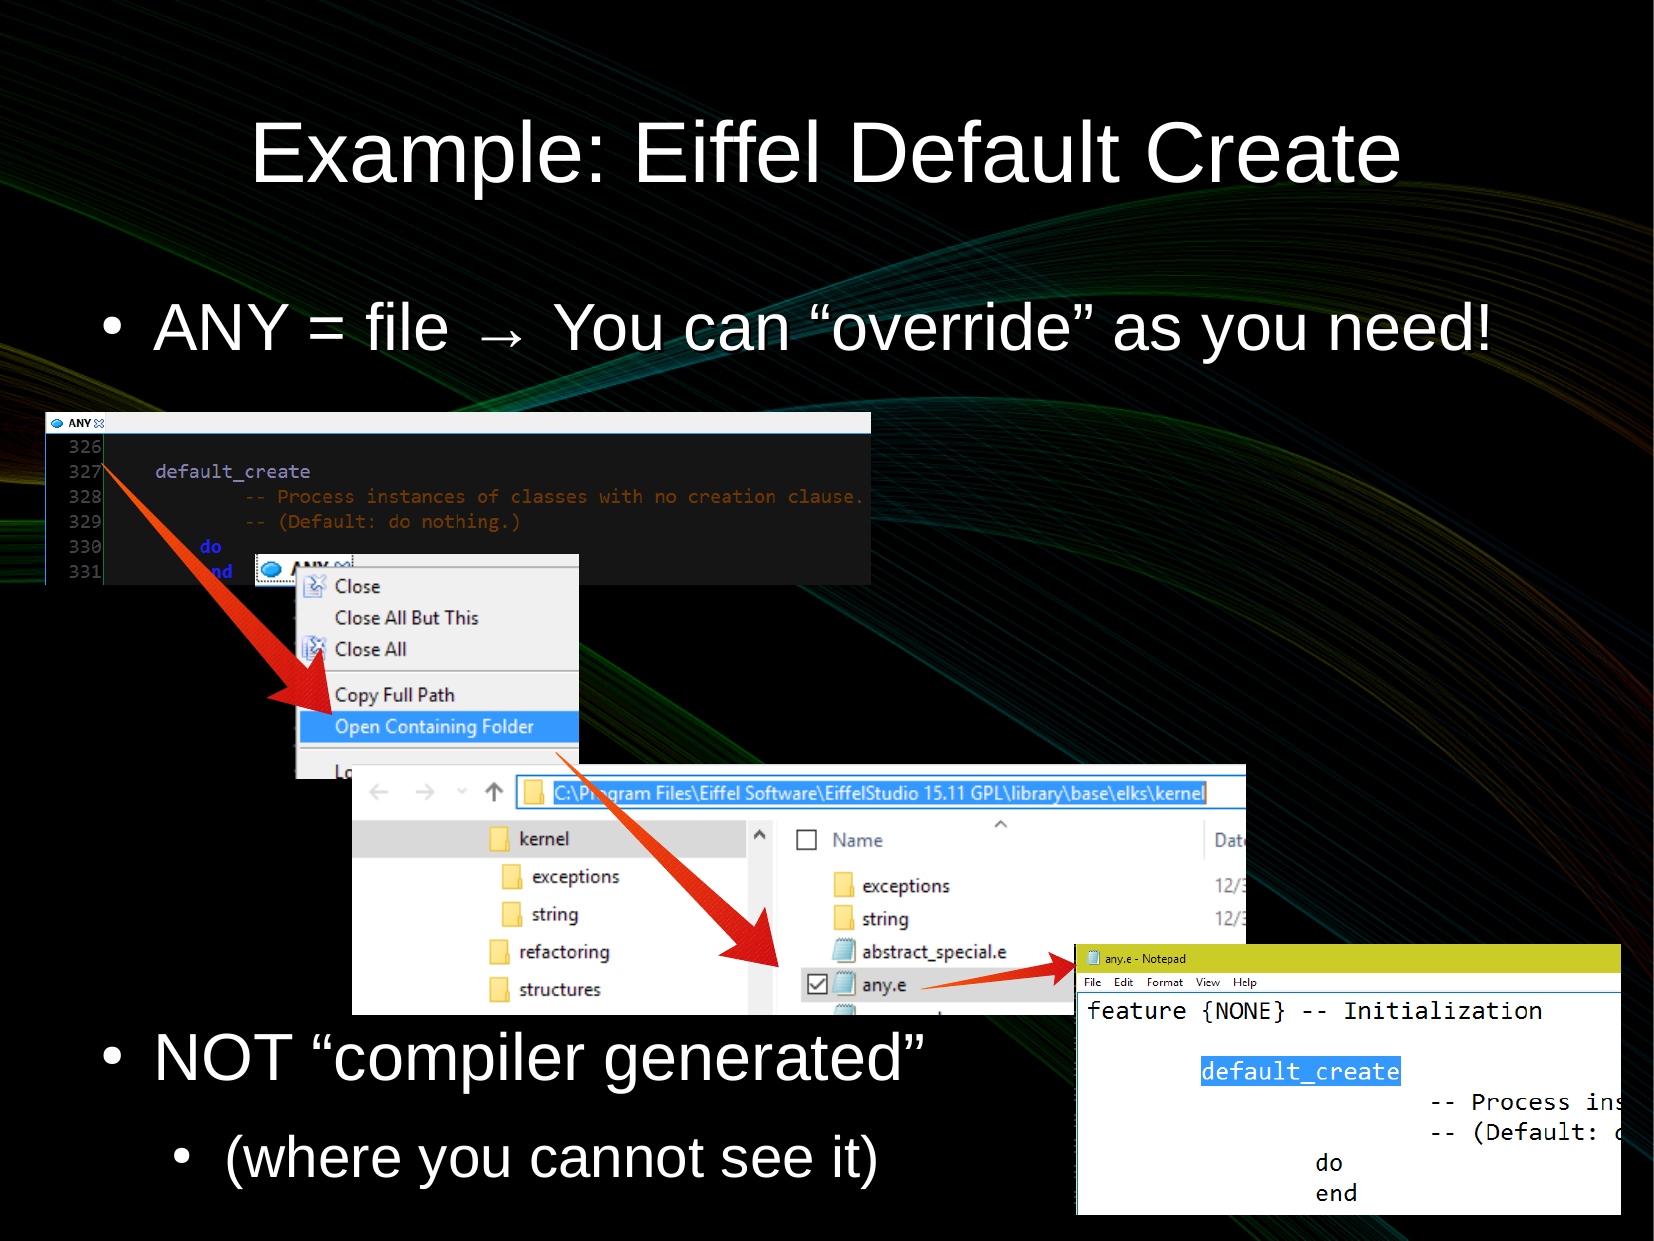

# Example: Eiffel Default Create
ANY = file → You can “override” as you need!
NOT “compiler generated”
(where you cannot see it)